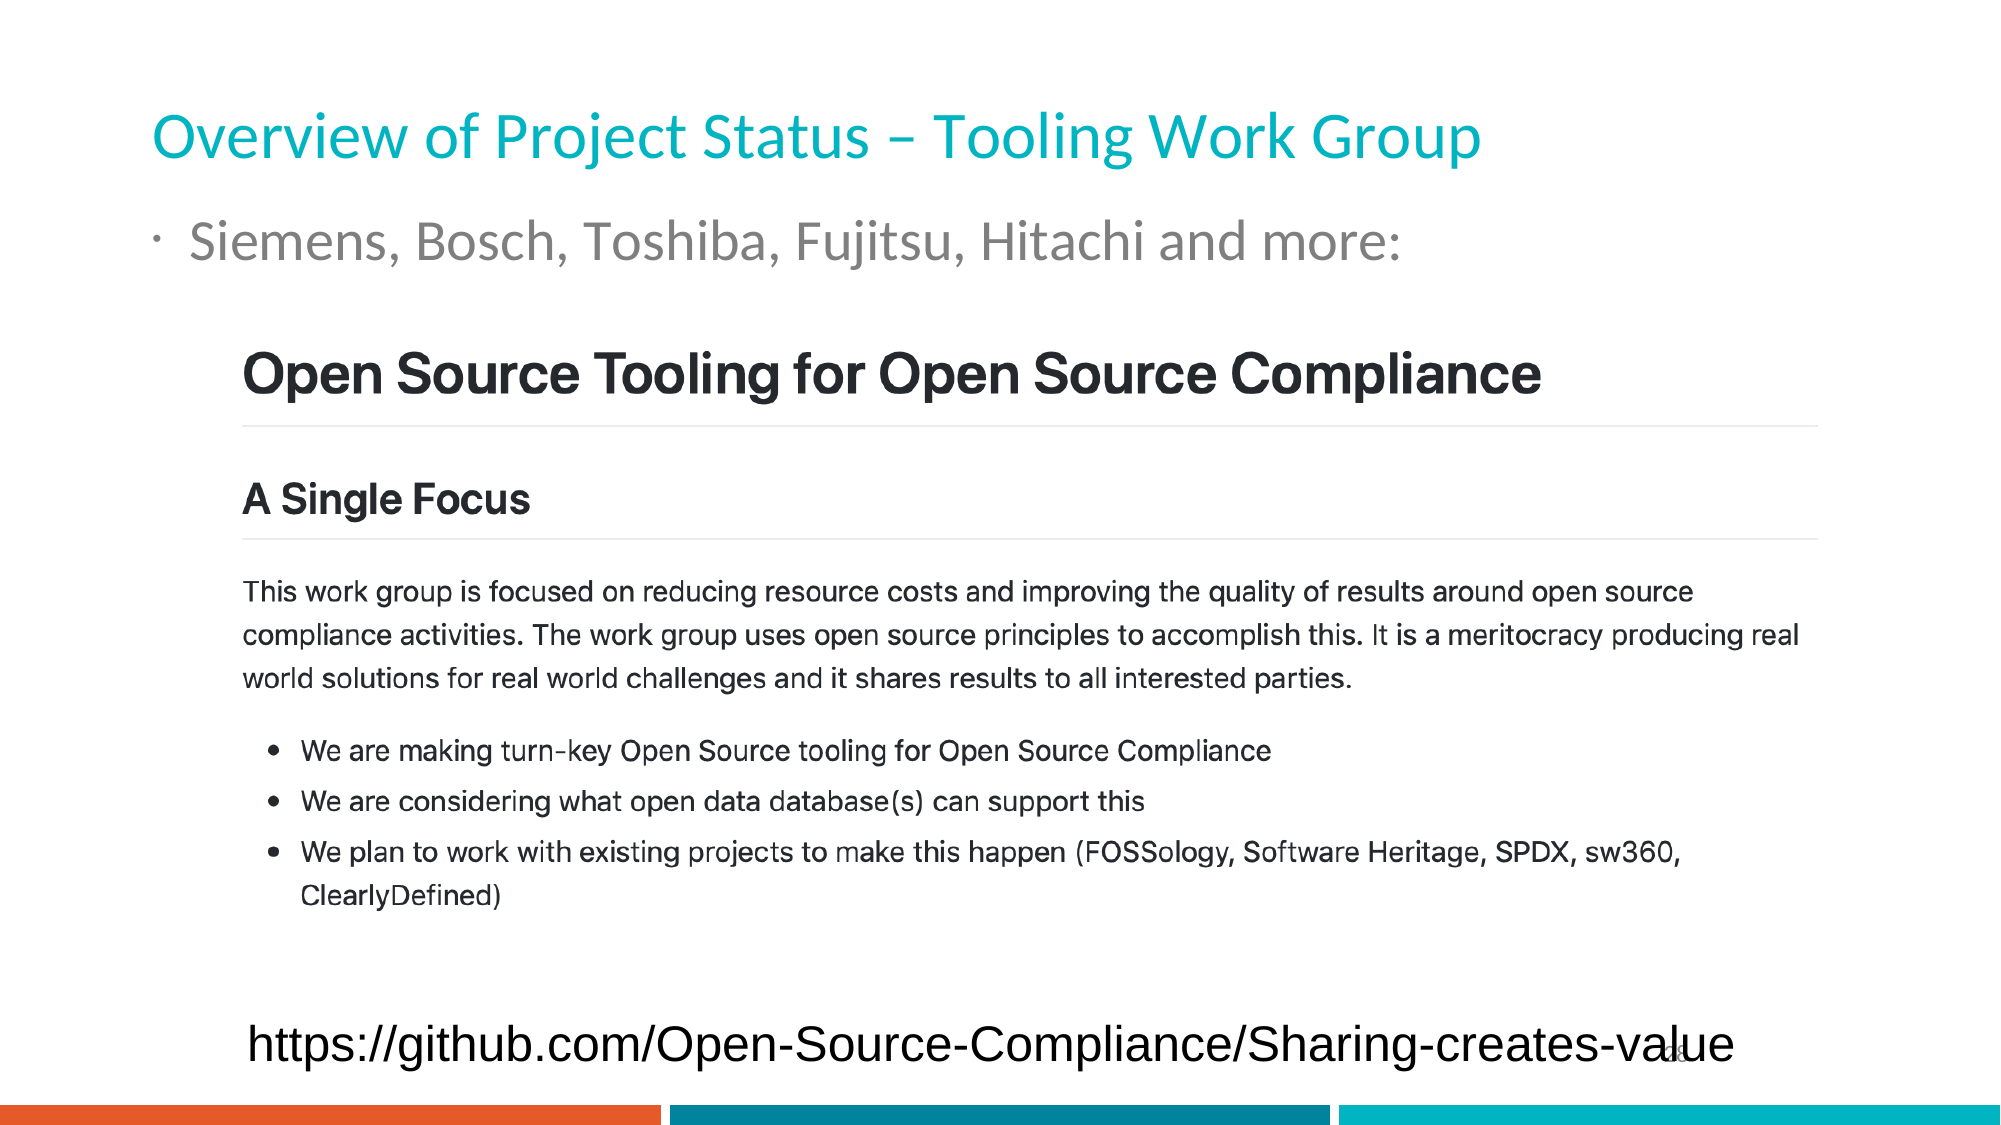

# Overview of Project Status – Tooling Work Group
Siemens, Bosch, Toshiba, Fujitsu, Hitachi and more:
https://github.com/Open-Source-Compliance/Sharing-creates-value